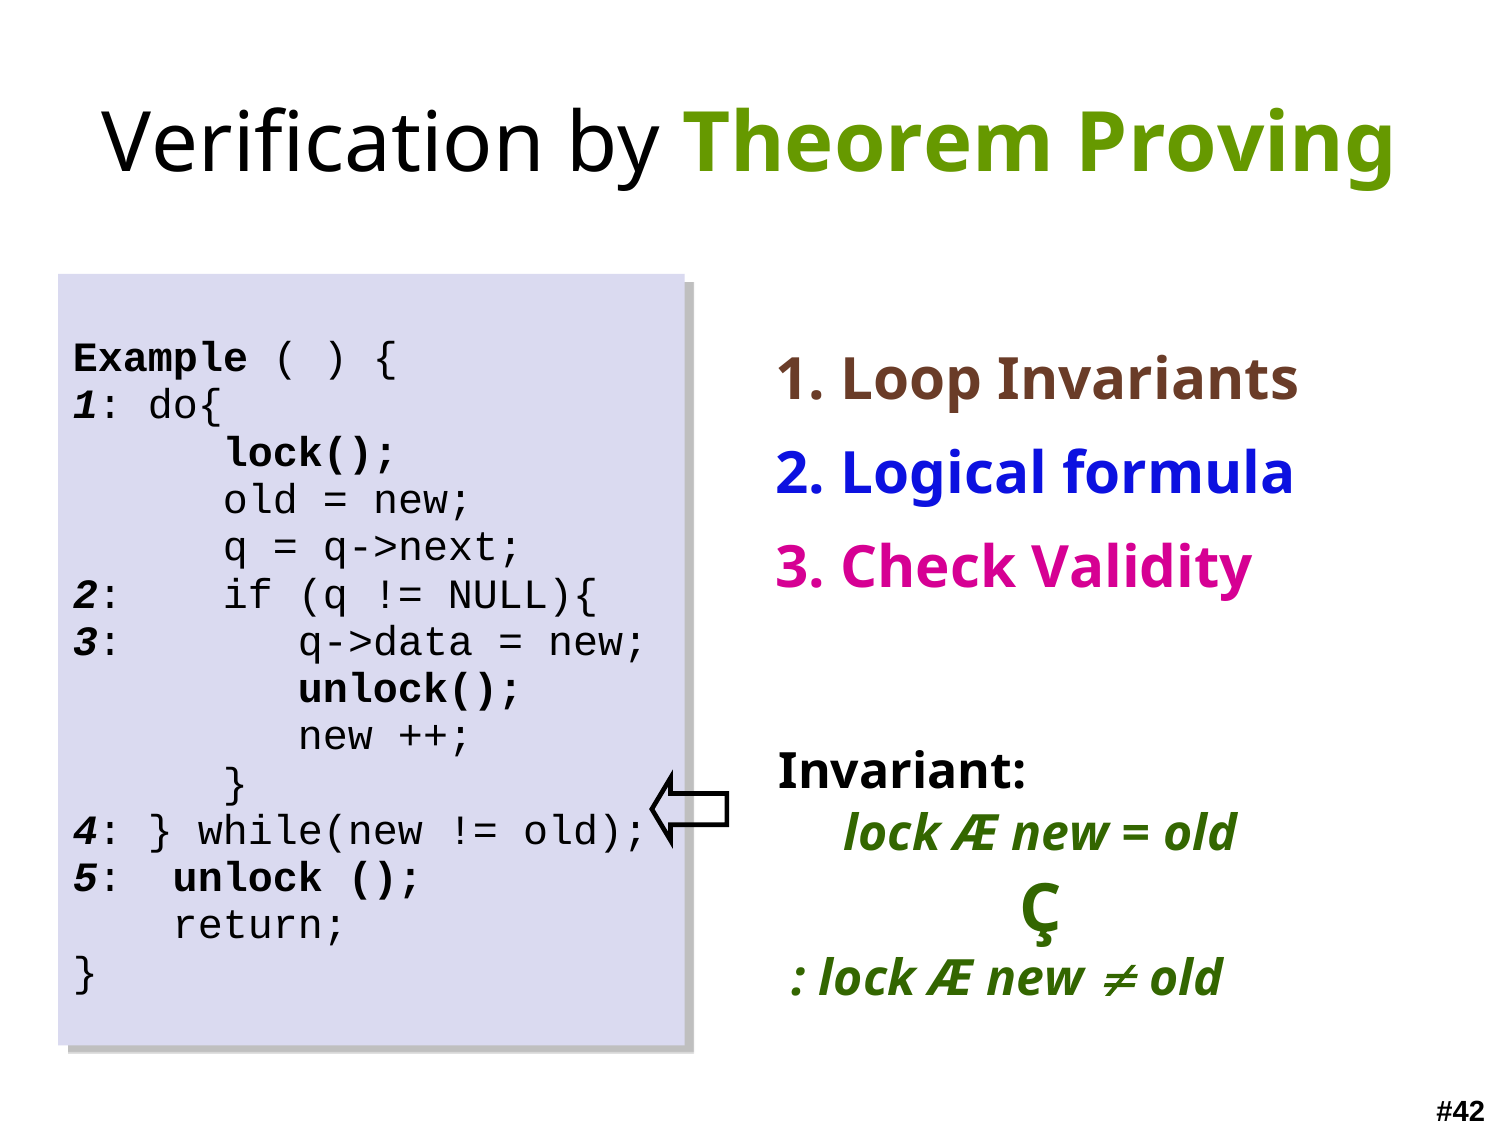

# Verification by Theorem Proving
Example ( ) {
1: do{
 lock();
 old = new;
	q = q->next;
2: if (q != NULL){
3: 	 q->data = new;
	 unlock();
 new ++;
 }
4: } while(new != old);
5: unlock ();
 return;
}
1. Loop Invariants
2. Logical formula
3. Check Validity
Invariant:
 lock Æ new = old
	 Ç
 : lock Æ new  old
42